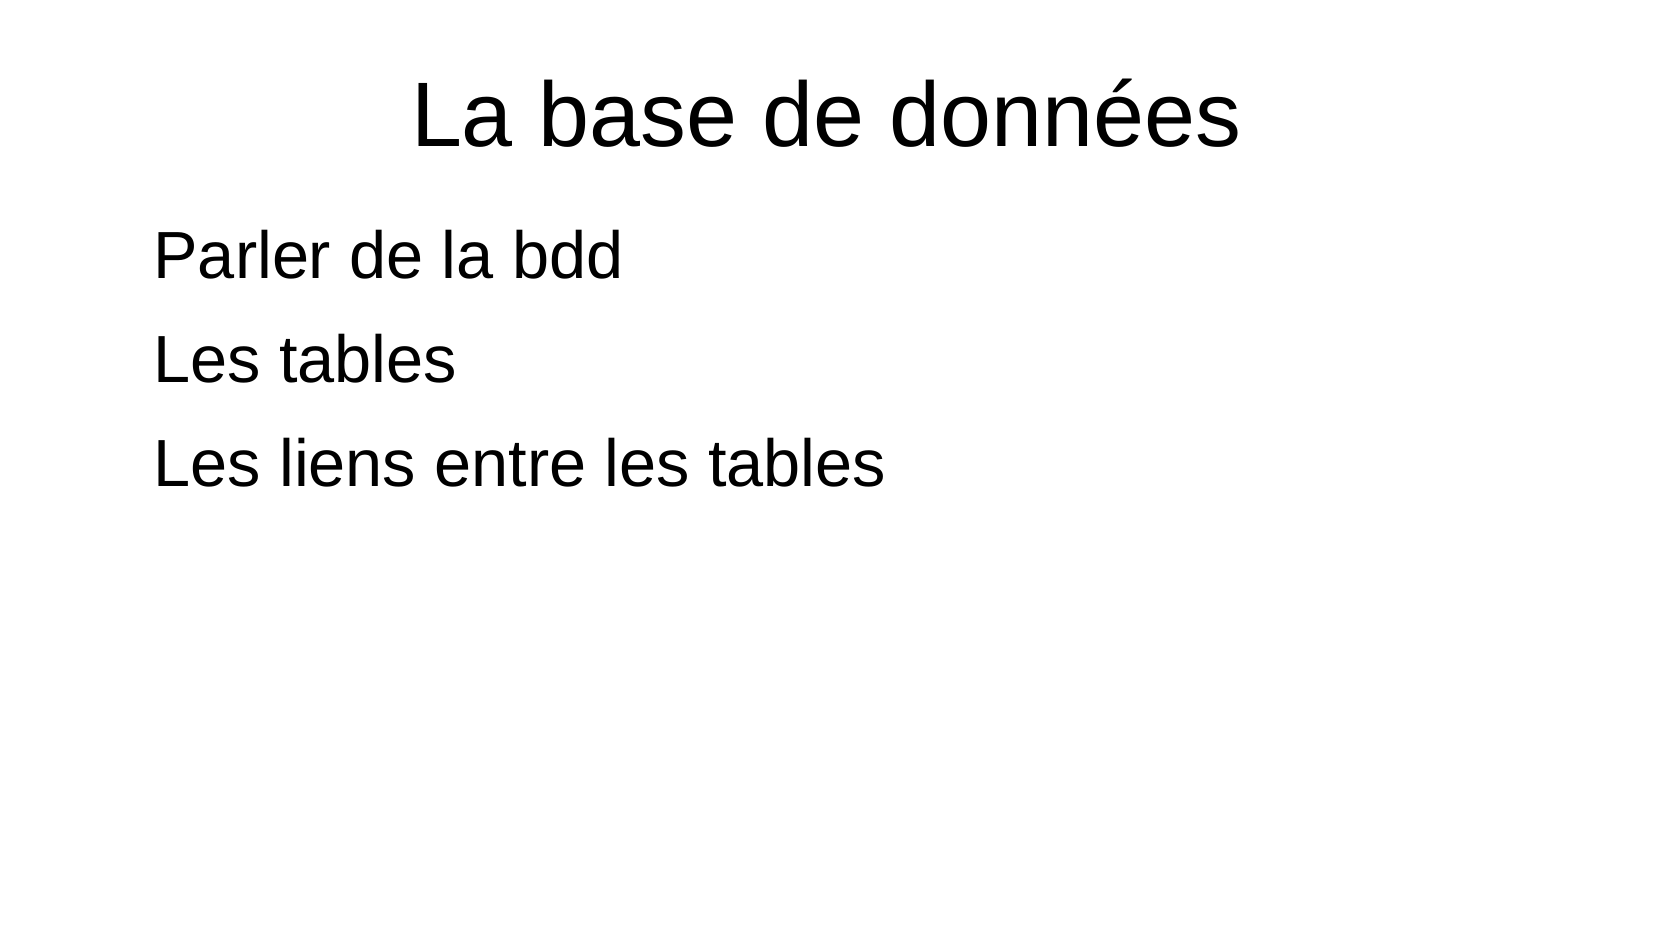

# La base de données
Parler de la bdd
Les tables
Les liens entre les tables